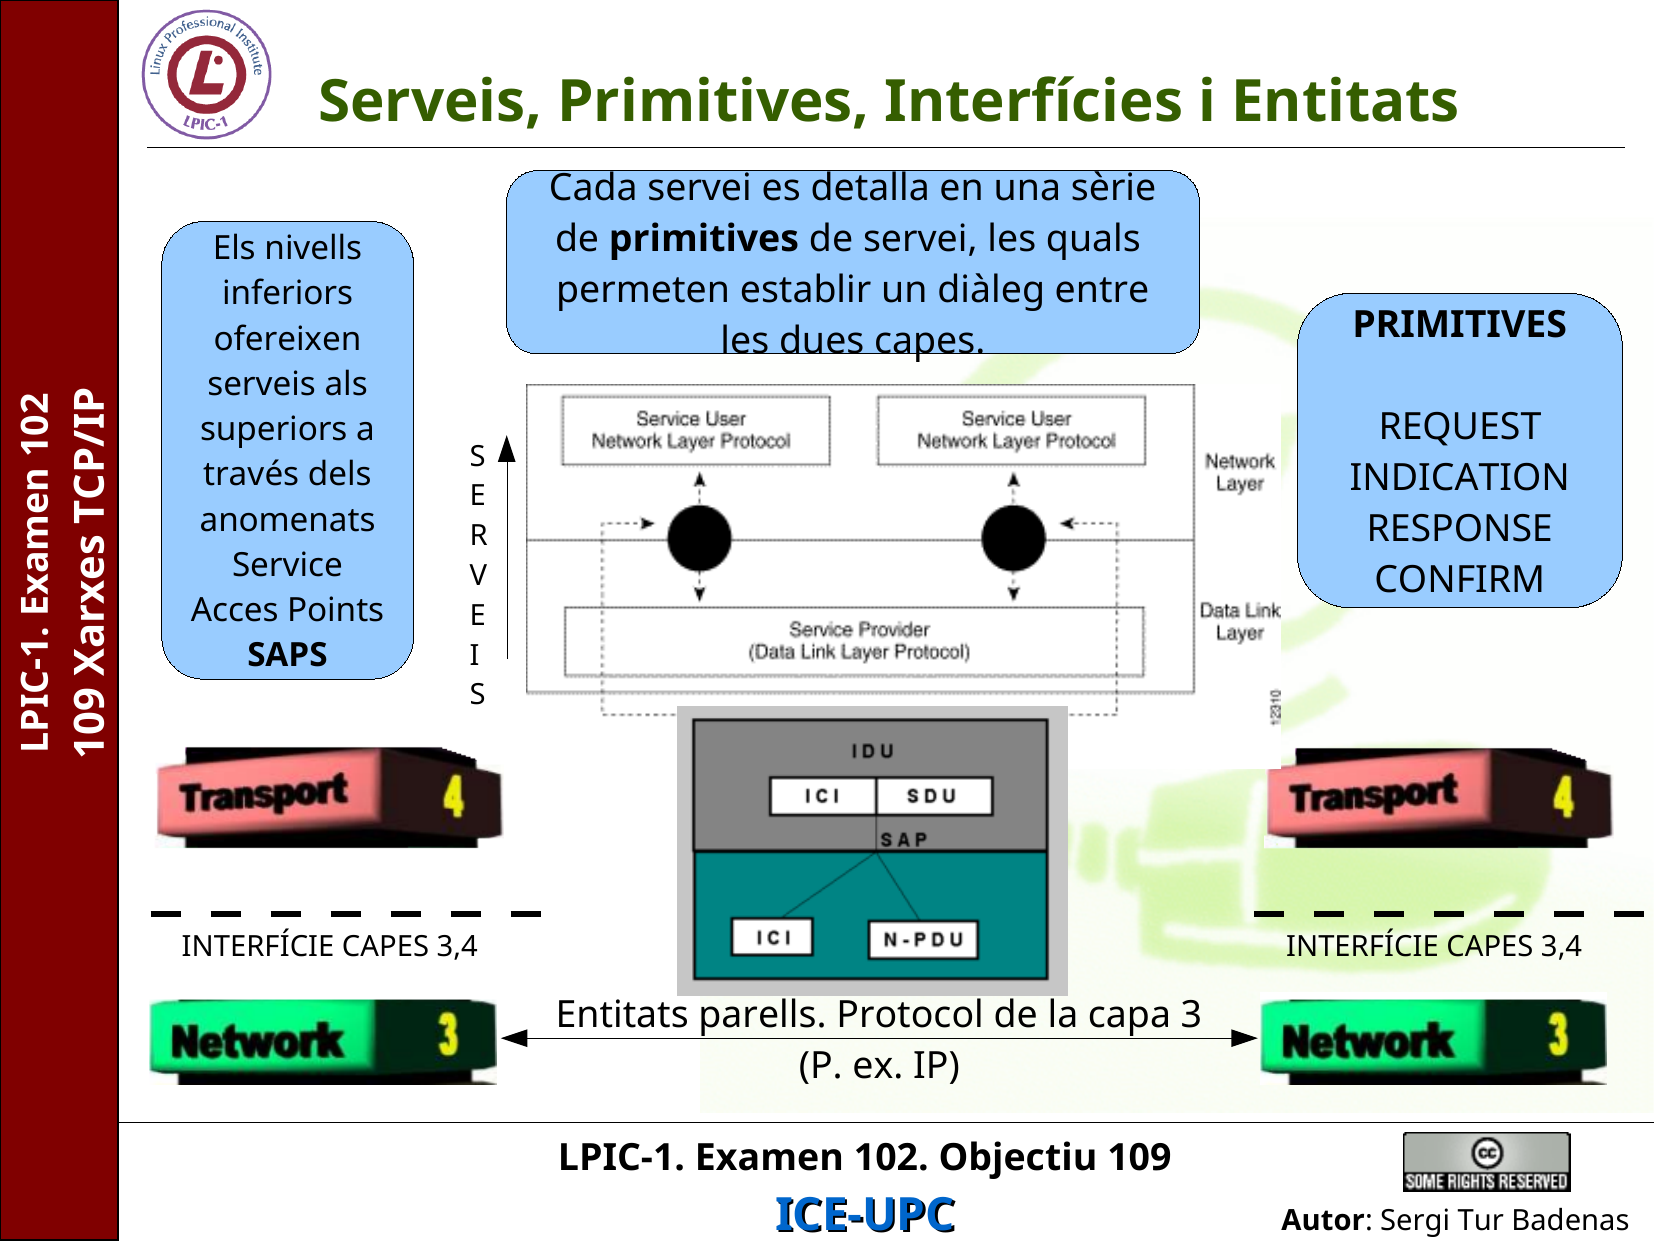

# Serveis, Primitives, Interfícies i Entitats
Cada servei es detalla en una sèrie de primitives de servei, les quals permeten establir un diàleg entre les dues capes.
Els nivells inferiors ofereixen serveis als superiors a través dels anomenats Service Acces Points
SAPS
PRIMITIVES
REQUEST
INDICATION
RESPONSE
CONFIRM
SERVEIS
INTERFÍCIE CAPES 3,4
INTERFÍCIE CAPES 3,4
Entitats parells. Protocol de la capa 3
(P. ex. IP)